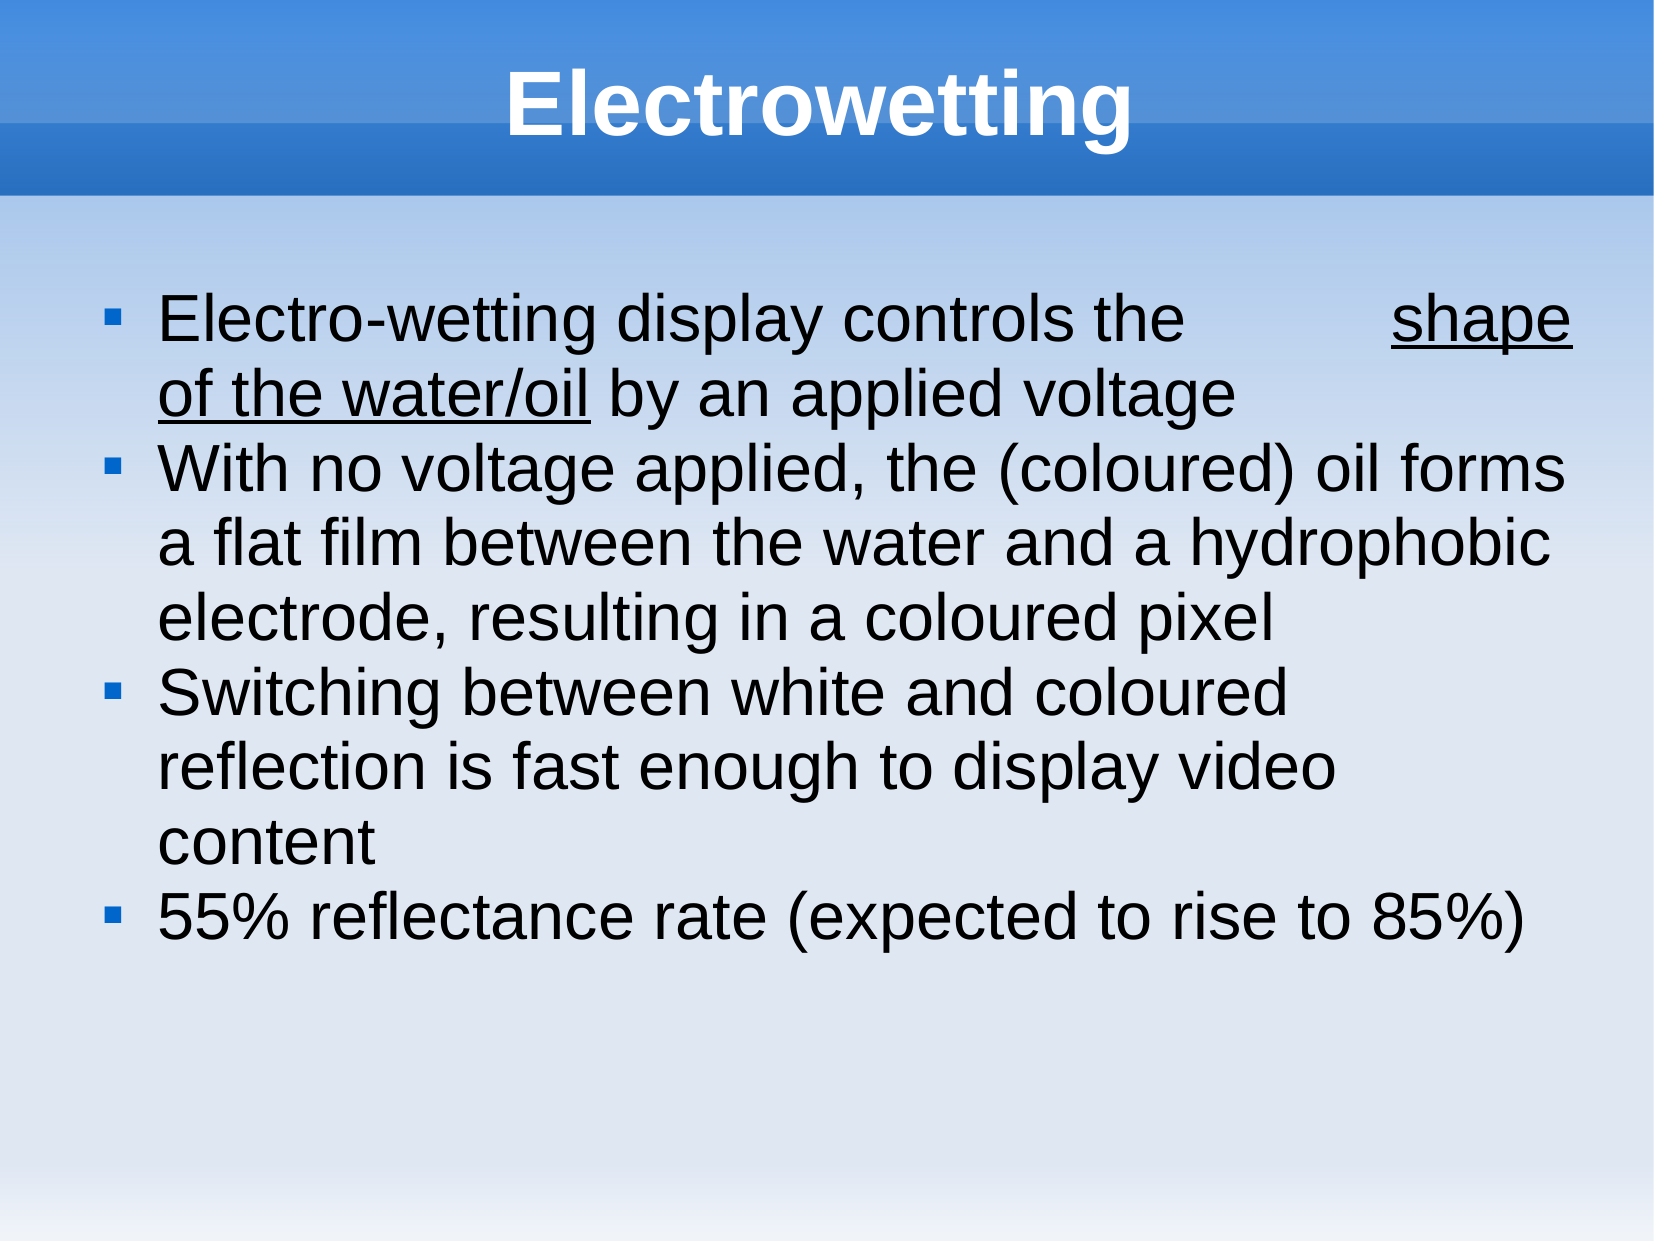

# Electrowetting
Electro-wetting display controls the shape of the water/oil by an applied voltage
With no voltage applied, the (coloured) oil forms a flat film between the water and a hydrophobic electrode, resulting in a coloured pixel
Switching between white and coloured reflection is fast enough to display video content
55% reflectance rate (expected to rise to 85%)